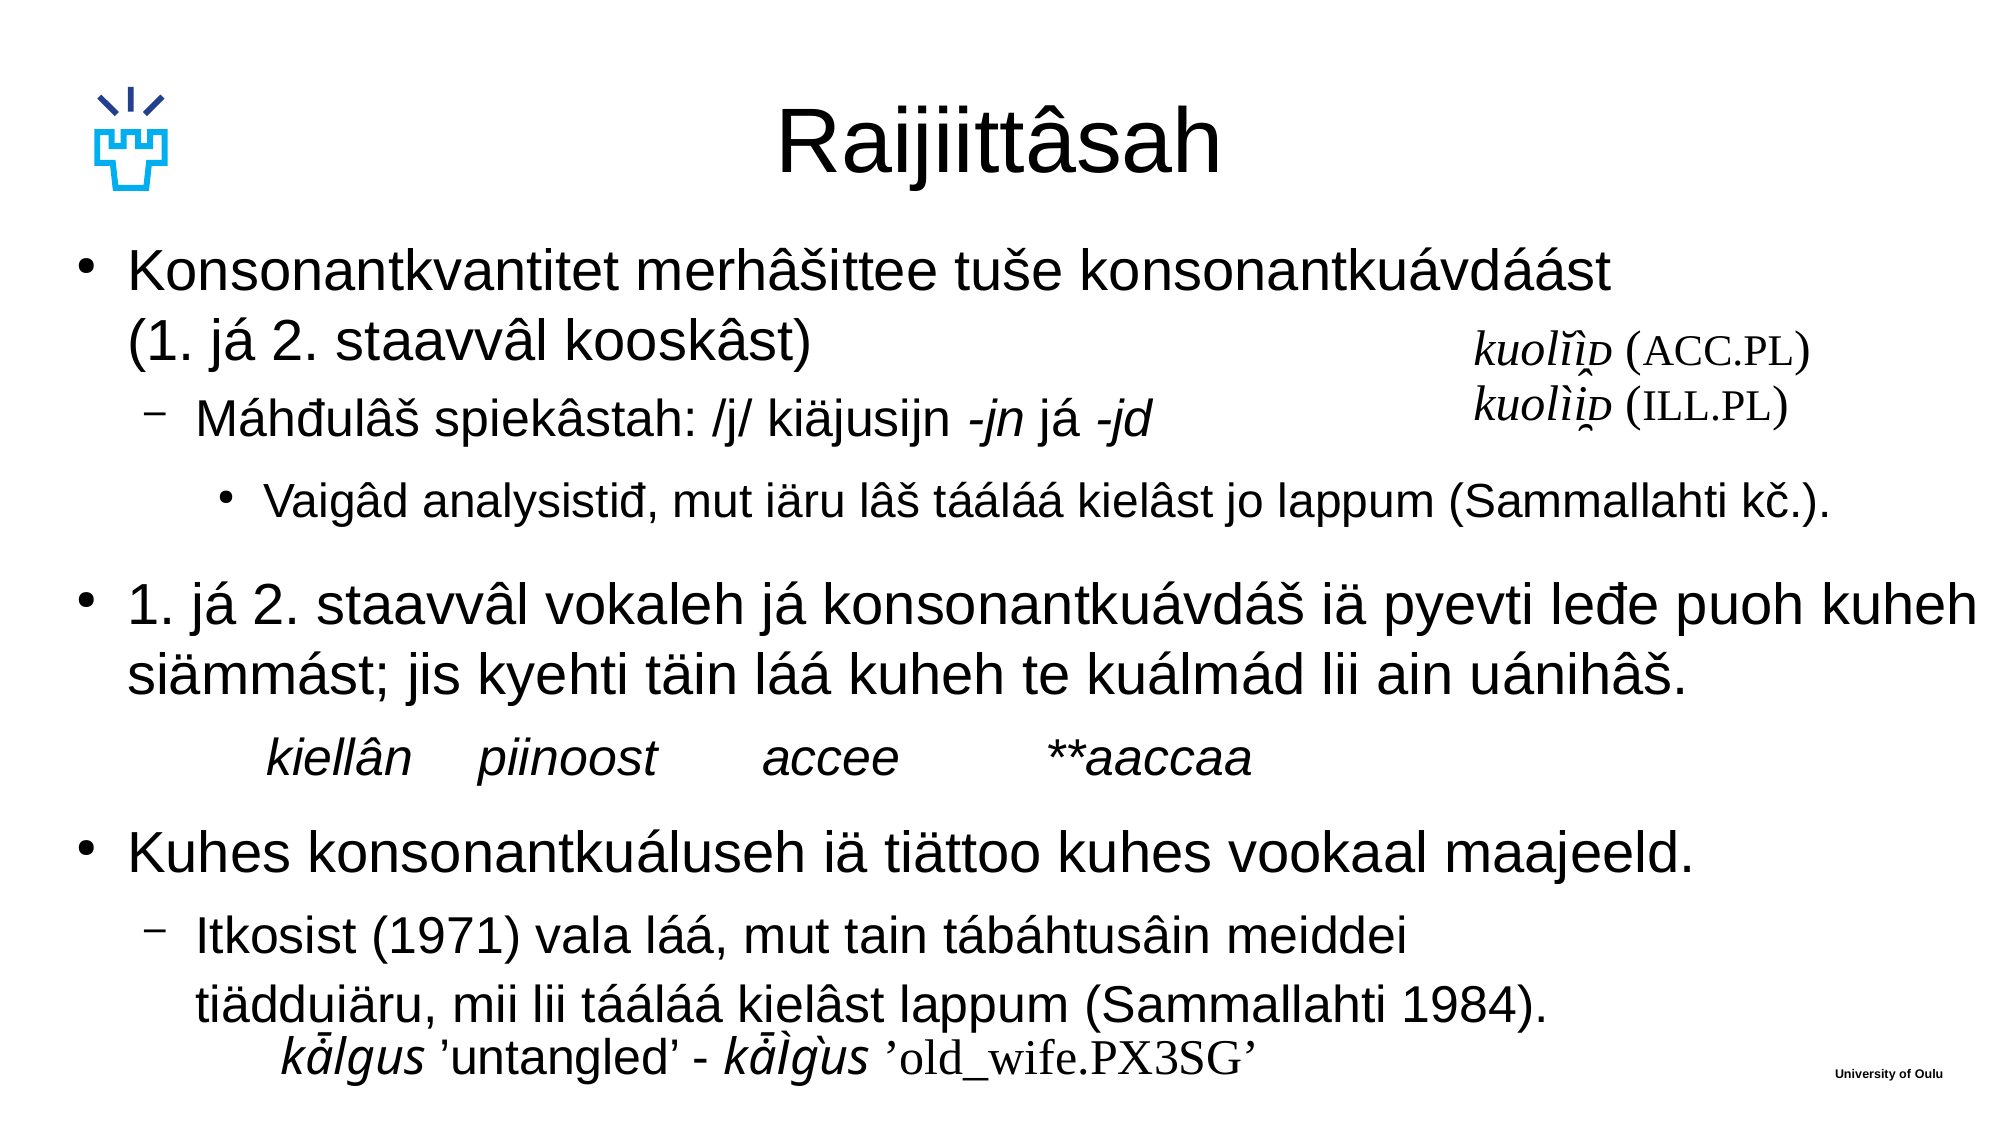

Raijiittâsah
# Konsonantkvantitet merhâšittee tuše konsonantkuávdáást (1. já 2. staavvâl kooskâst)
Máhđulâš spiekâstah: /j/ kiäjusijn -jn já -jd
Vaigâd analysistiđ, mut iäru lâš tááláá kielâst jo lappum (Sammallahti kč.).
1. já 2. staavvâl vokaleh já konsonantkuávdáš iä pyevti leđe puoh kuheh siämmást; jis kyehti täin láá kuheh te kuálmád lii ain uánihâš.
	kiellân	piinoost		accee			**aaccaa
Kuhes konsonantkuáluseh iä tiättoo kuhes vookaal maajeeld.
Itkosist (1971) vala láá, mut tain tábáhtusâin meiddei
tiädduiäru, mii lii tááláá kielâst lappum (Sammallahti 1984).
kuolĭì̭ᴅ (ACC.PL)
kuolìi̯ᴅ (ILL.PL)
kǡlgus ’untangled’ - kǡÌg̀us ’old_wife.PX3SG’